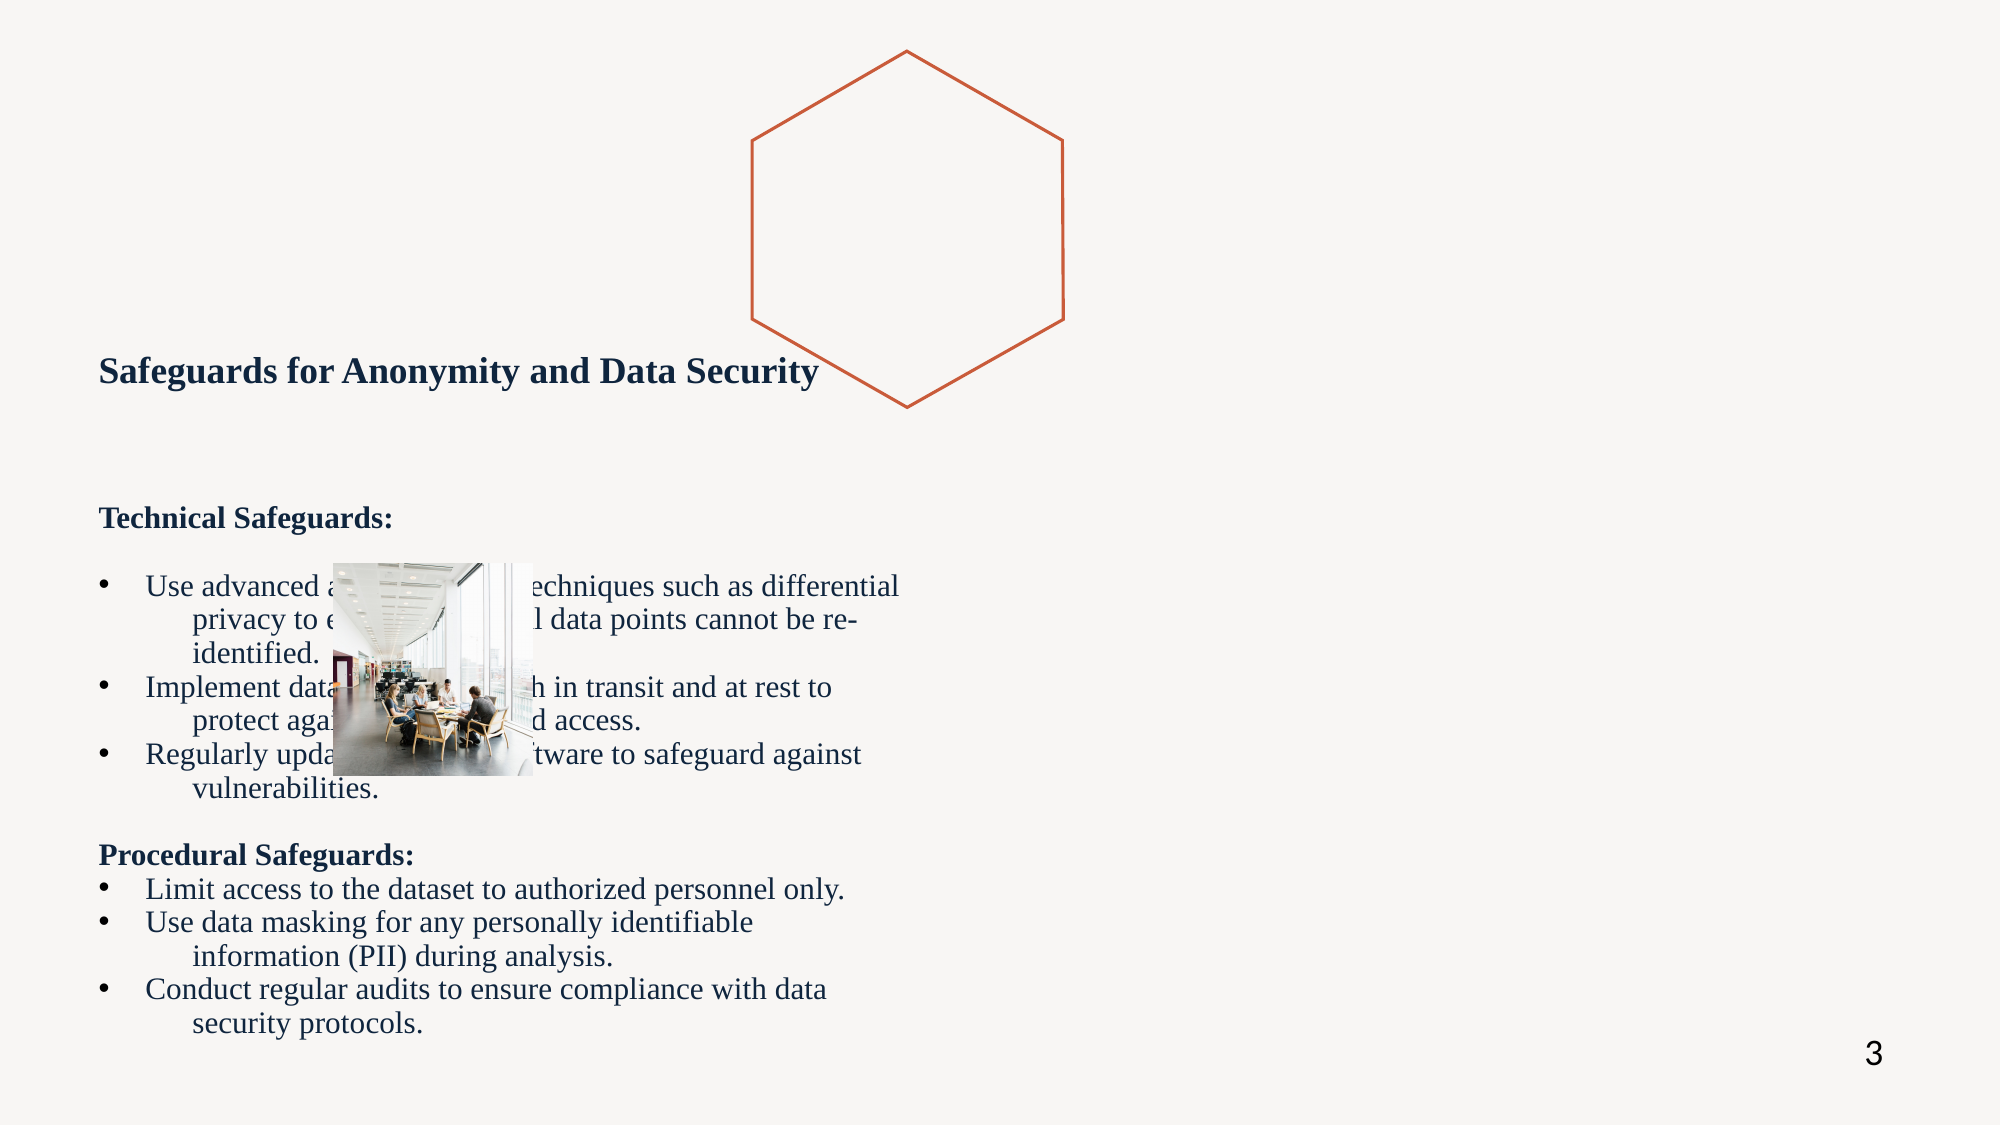

# Safeguards for Anonymity and Data Security
Technical Safeguards:
Use advanced anonymization techniques such as differential privacy to ensure individual data points cannot be re-identified.
Implement data encryption both in transit and at rest to protect against unauthorized access.
Regularly update and patch software to safeguard against vulnerabilities.
Procedural Safeguards:
Limit access to the dataset to authorized personnel only.
Use data masking for any personally identifiable information (PII) during analysis.
Conduct regular audits to ensure compliance with data security protocols.